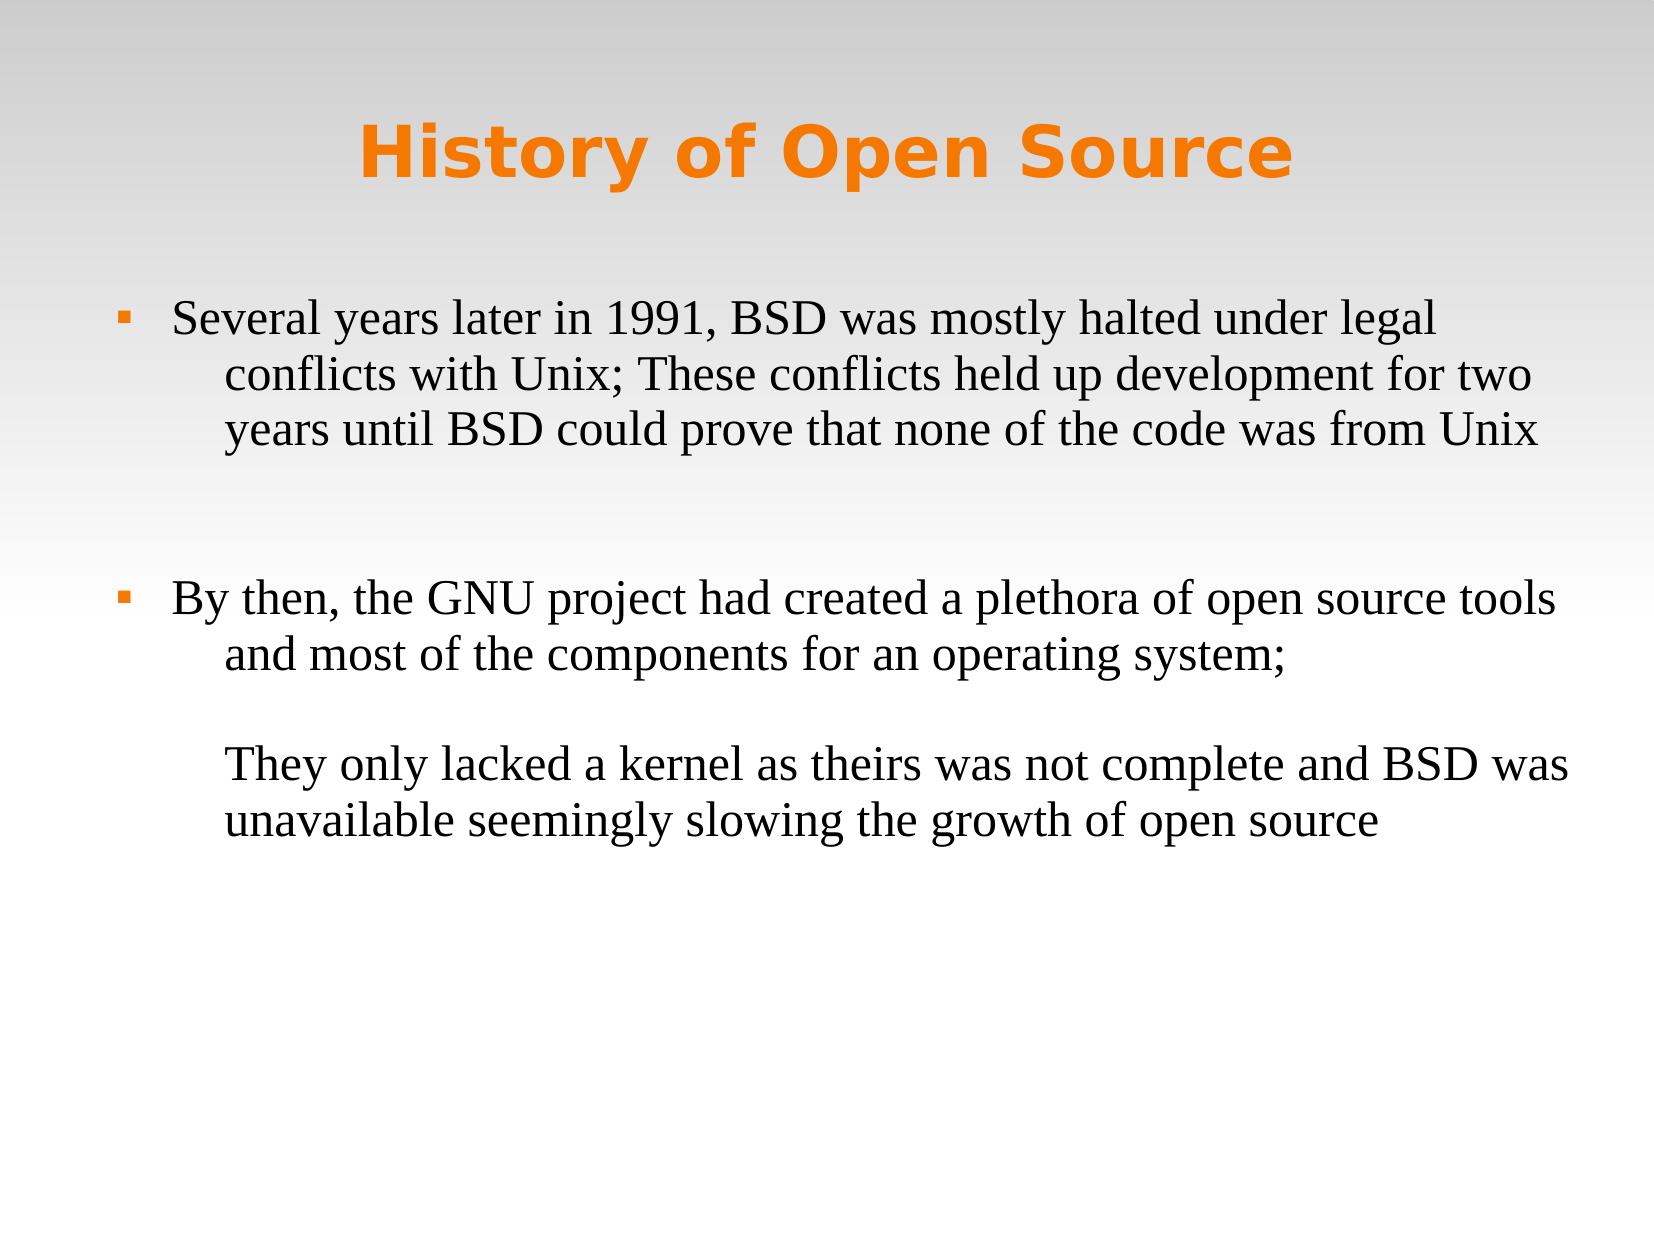

# History of Open Source
Several years later in 1991, BSD was mostly halted under legal conflicts with Unix; These conflicts held up development for two years until BSD could prove that none of the code was from Unix
By then, the GNU project had created a plethora of open source tools and most of the components for an operating system;
They only lacked a kernel as theirs was not complete and BSD was unavailable seemingly slowing the growth of open source